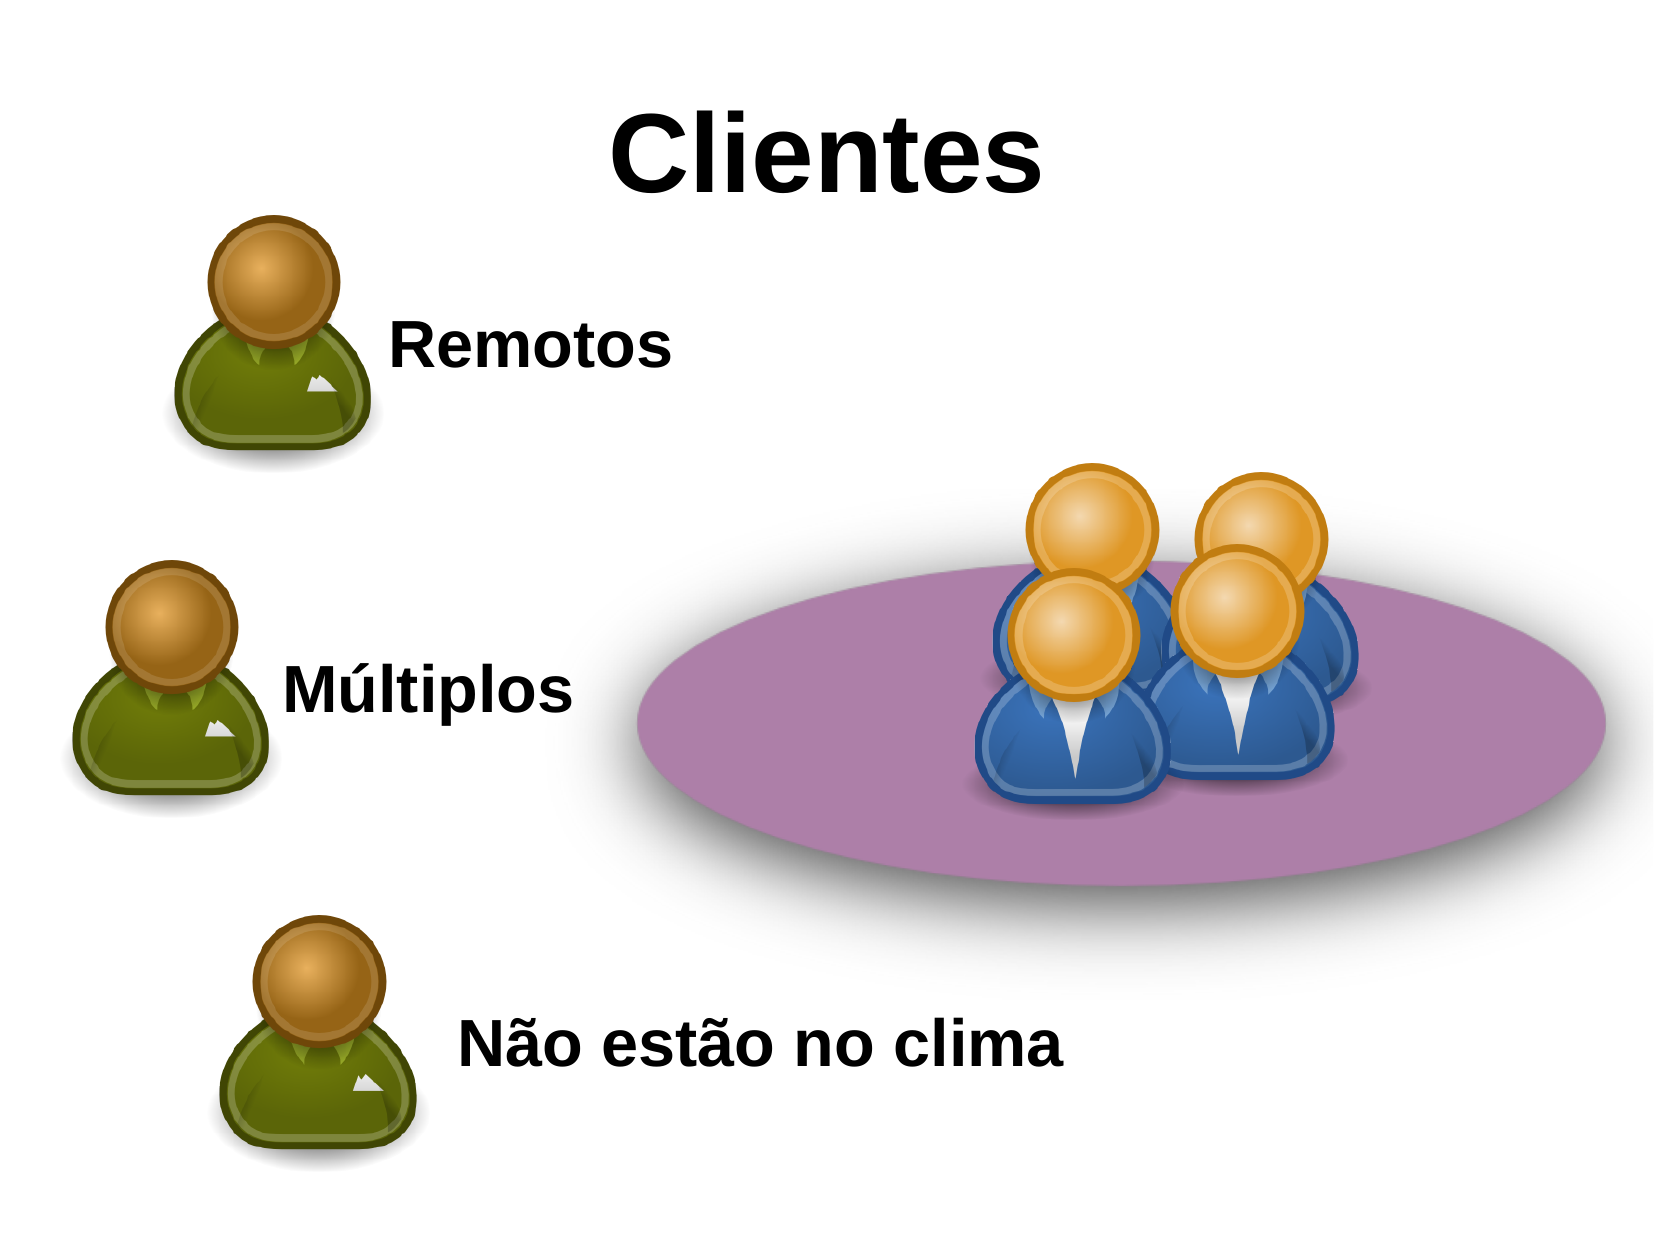

# Clientes
							Remotos
							Múltiplos
												Não estão no clima